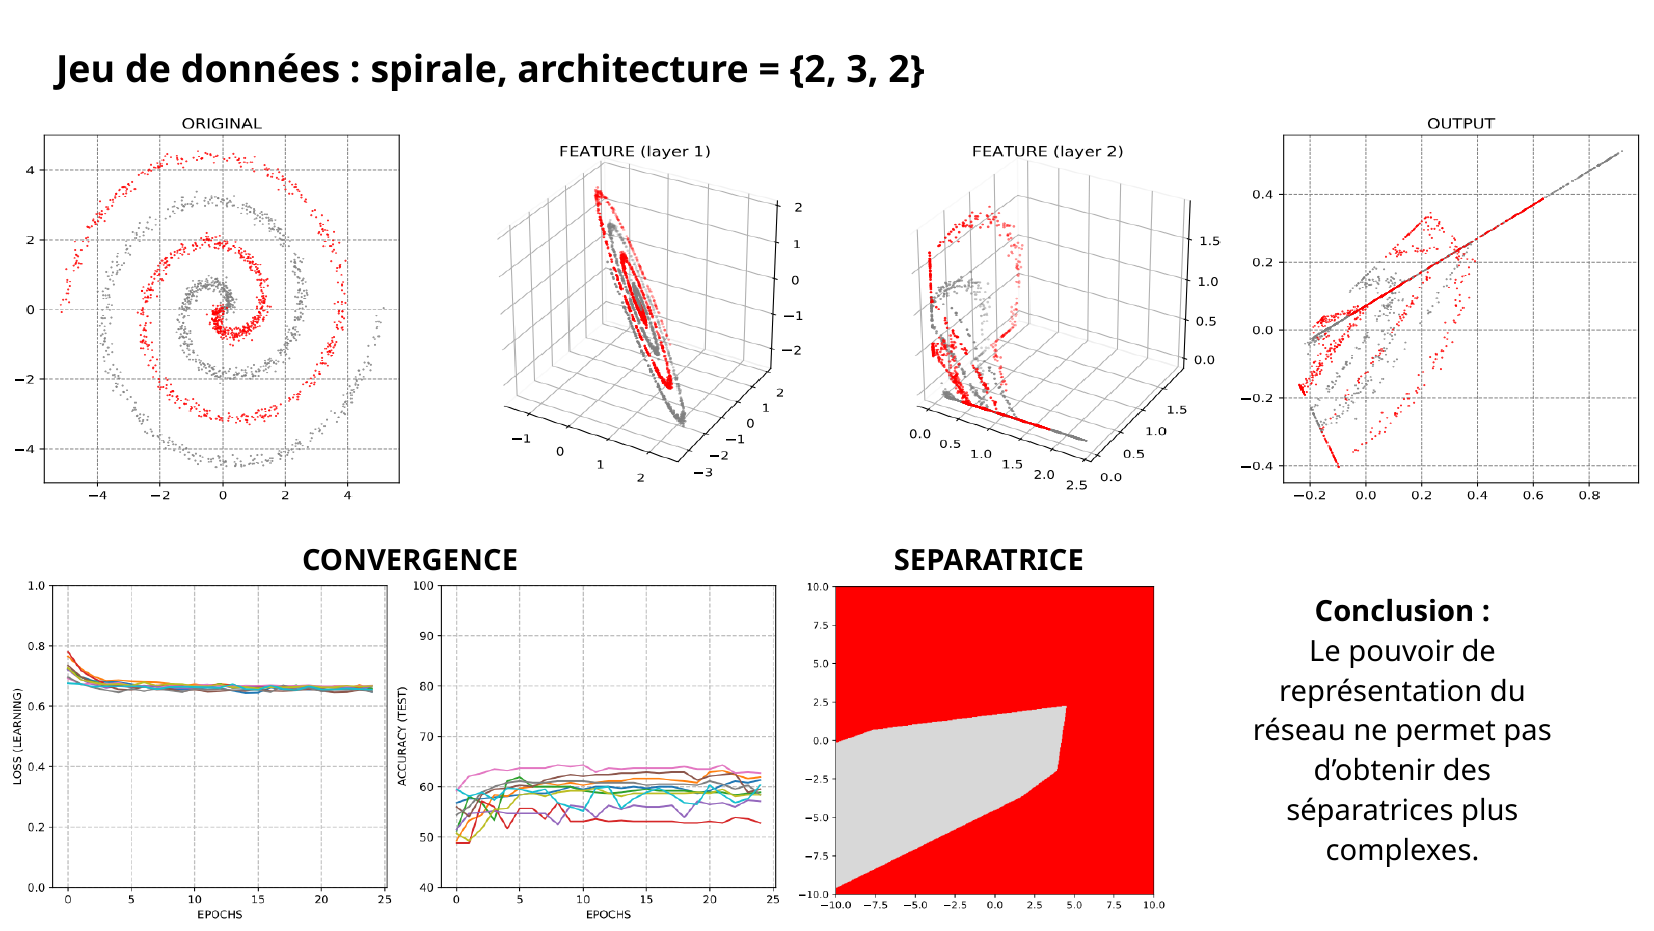

Jeu de données : spirale, architecture = {2, 3, 2}
CONVERGENCE
SEPARATRICE
Conclusion :
Le pouvoir de représentation du réseau ne permet pas d’obtenir des séparatrices plus complexes.